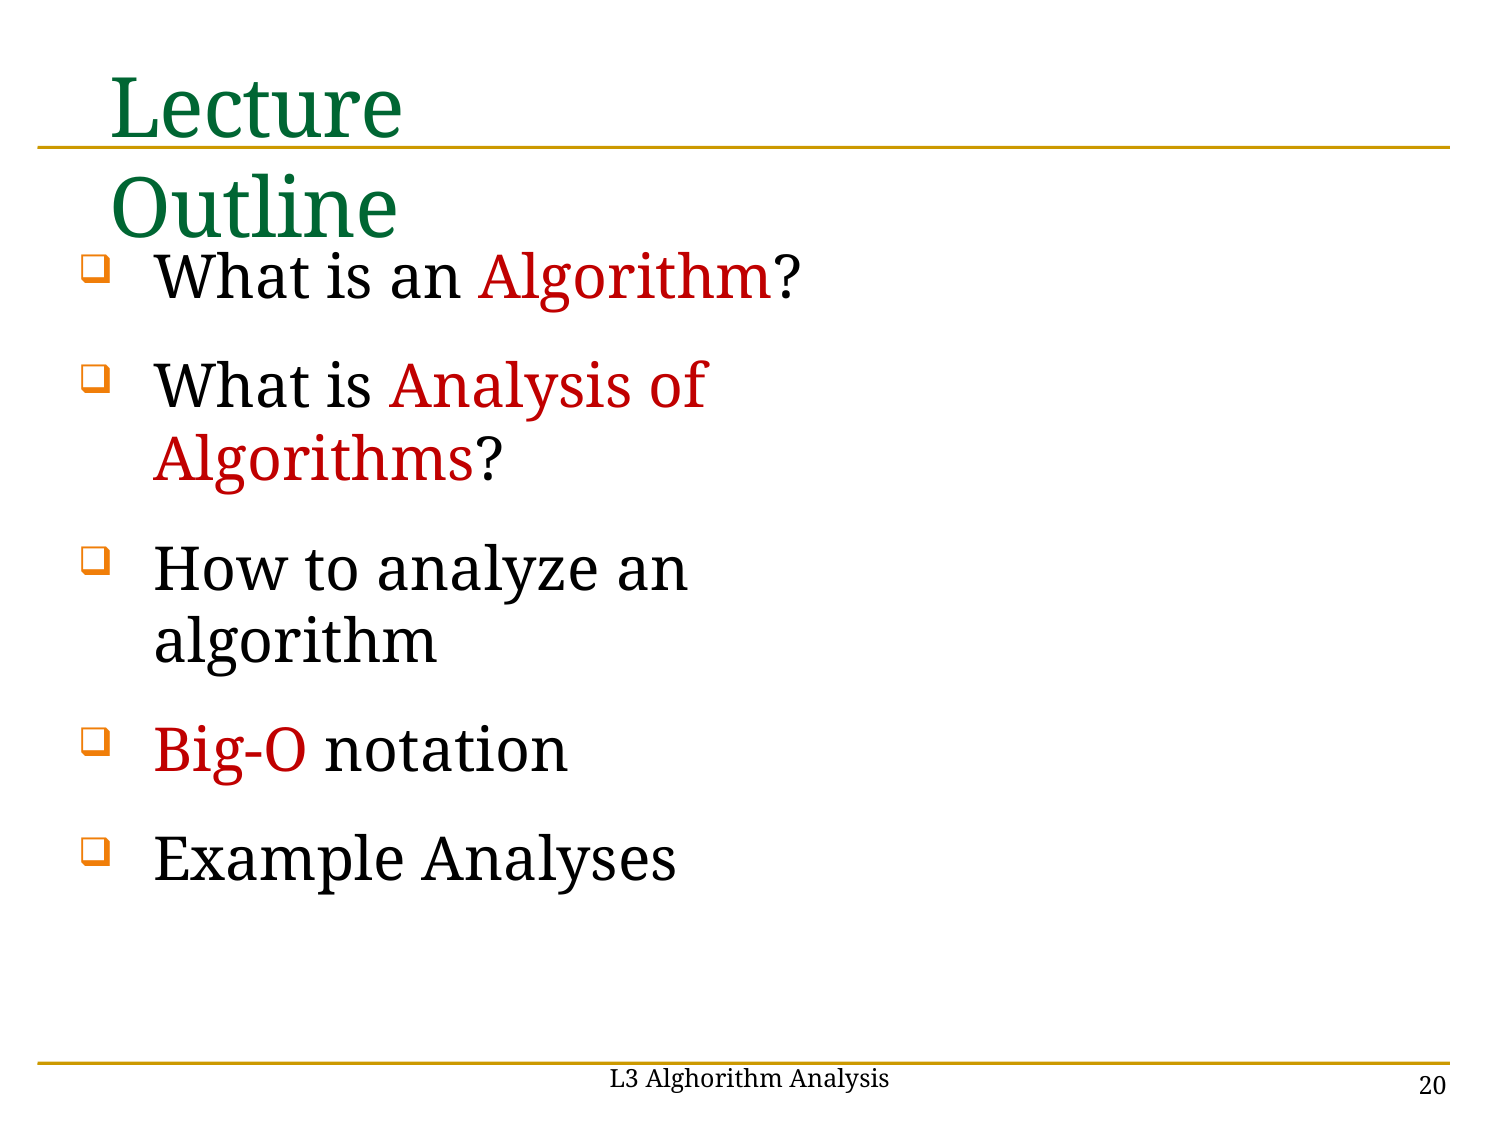

# Lecture Outline
What is an Algorithm?
What is Analysis of Algorithms?
How to analyze an algorithm
Big-O notation
Example Analyses
L3 Alghorithm Analysis